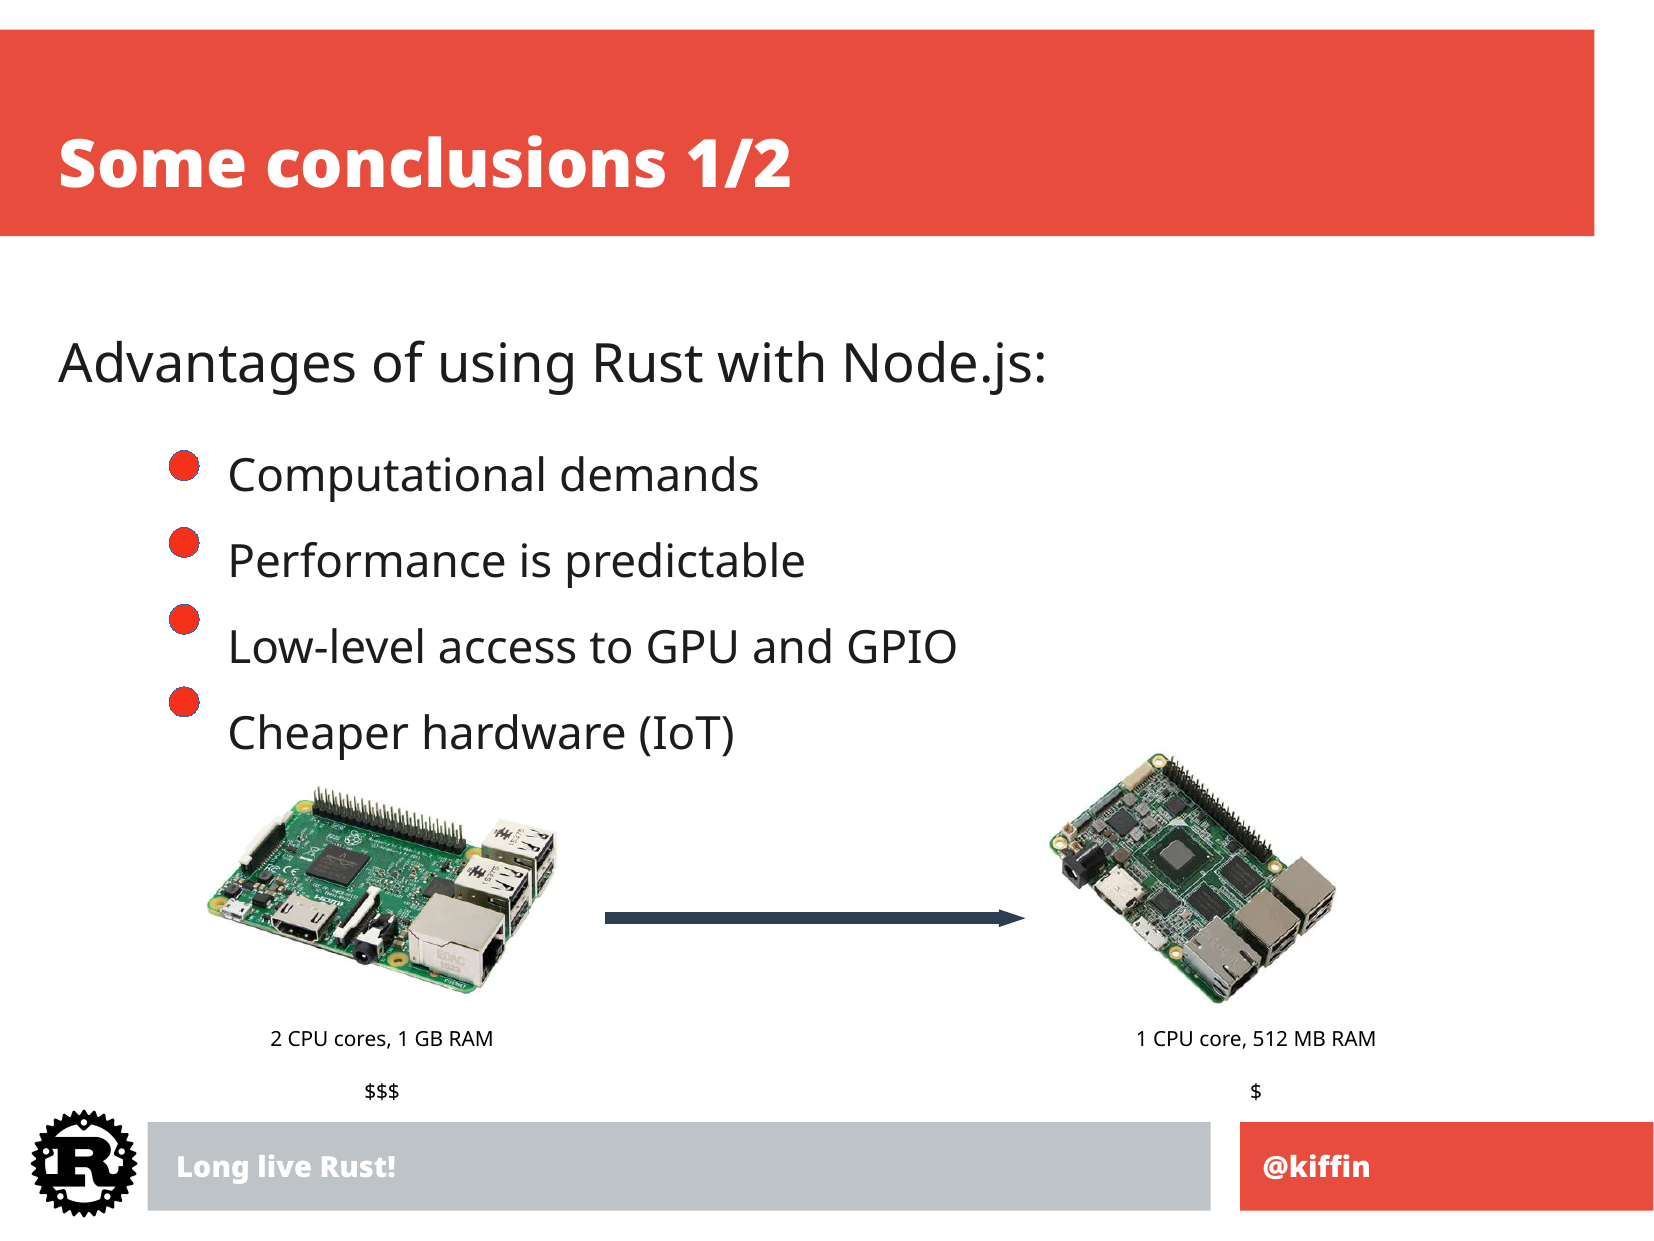

# Some conclusions 1/2
Advantages of using Rust with Node.js:
Computational demands
Performance is predictable
Low-level access to GPU and GPIO
Cheaper hardware (IoT)
2 CPU cores, 1 GB RAM
$$$
1 CPU core, 512 MB RAM
$
Long live Rust!
@kiffin